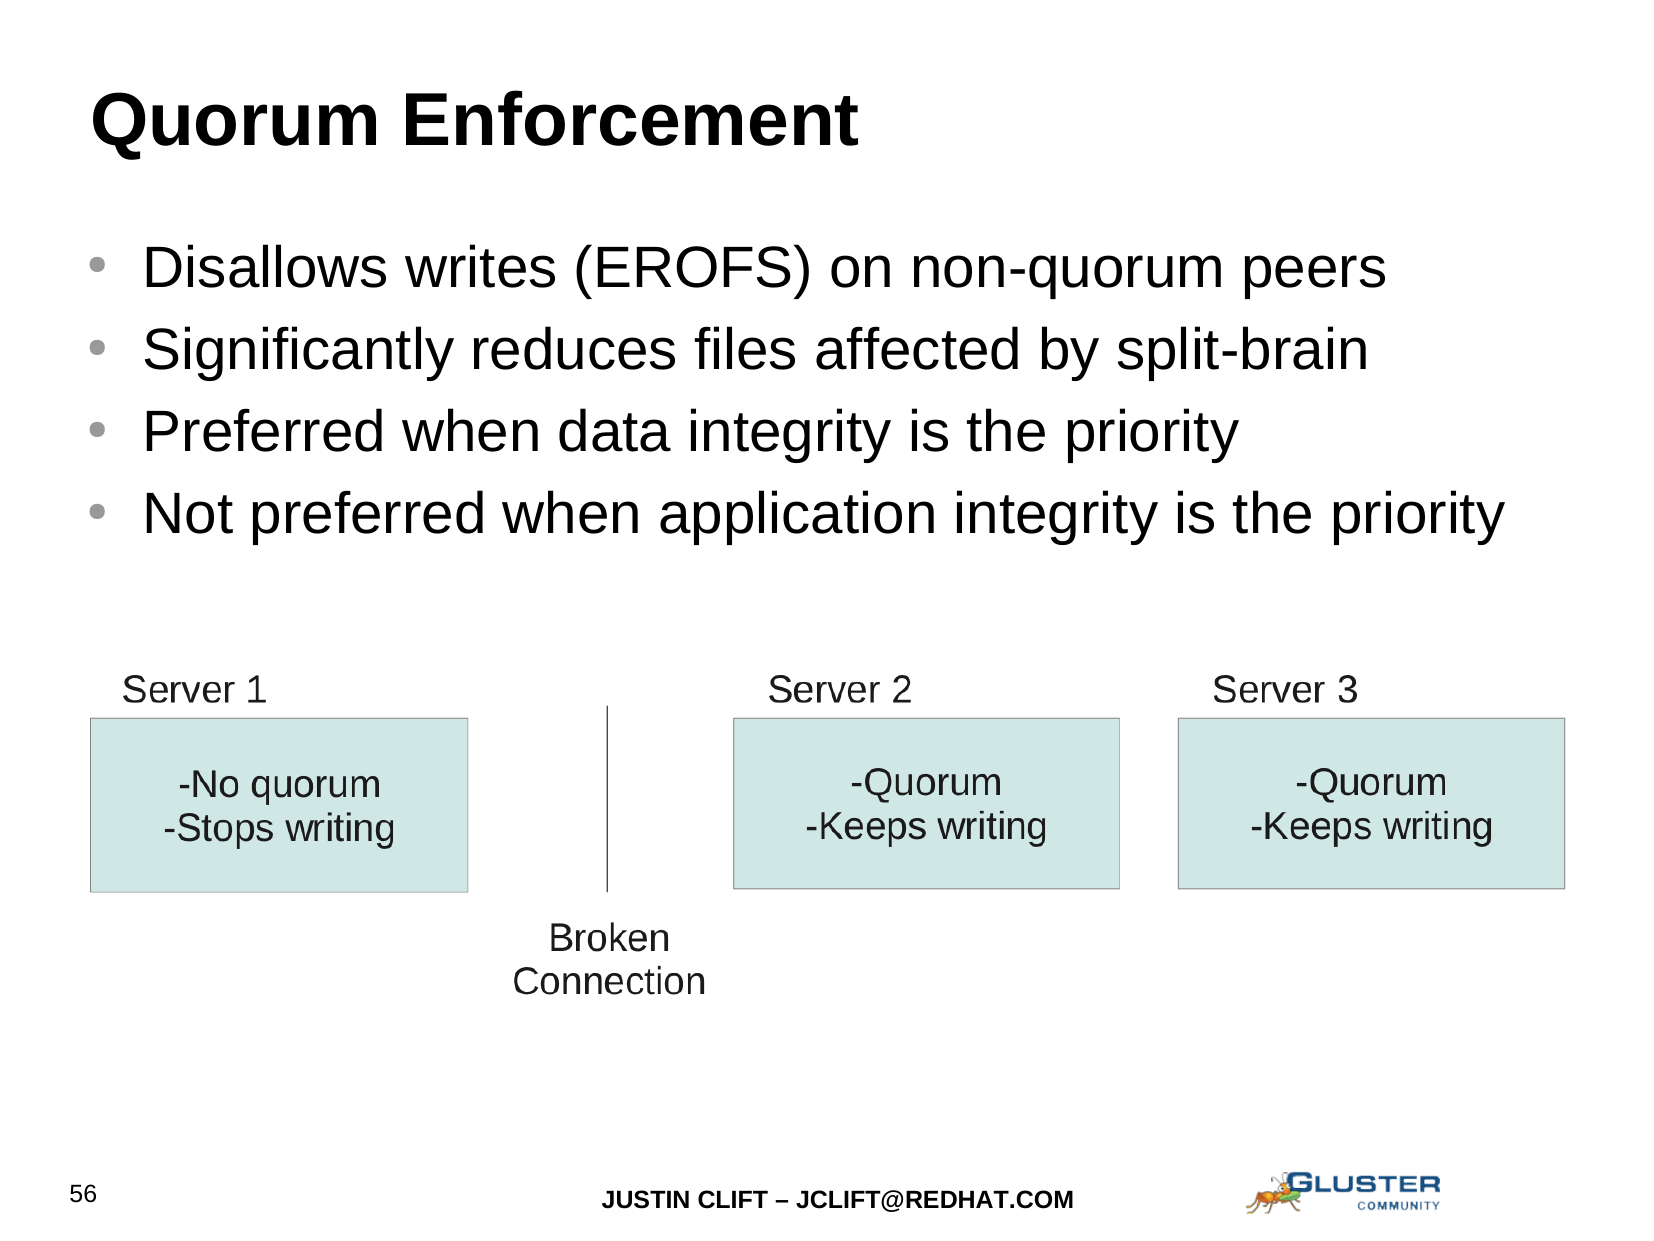

# Quorum Enforcement
Disallows writes (EROFS) on non-quorum peers
Significantly reduces files affected by split-brain
Preferred when data integrity is the priority
Not preferred when application integrity is the priority